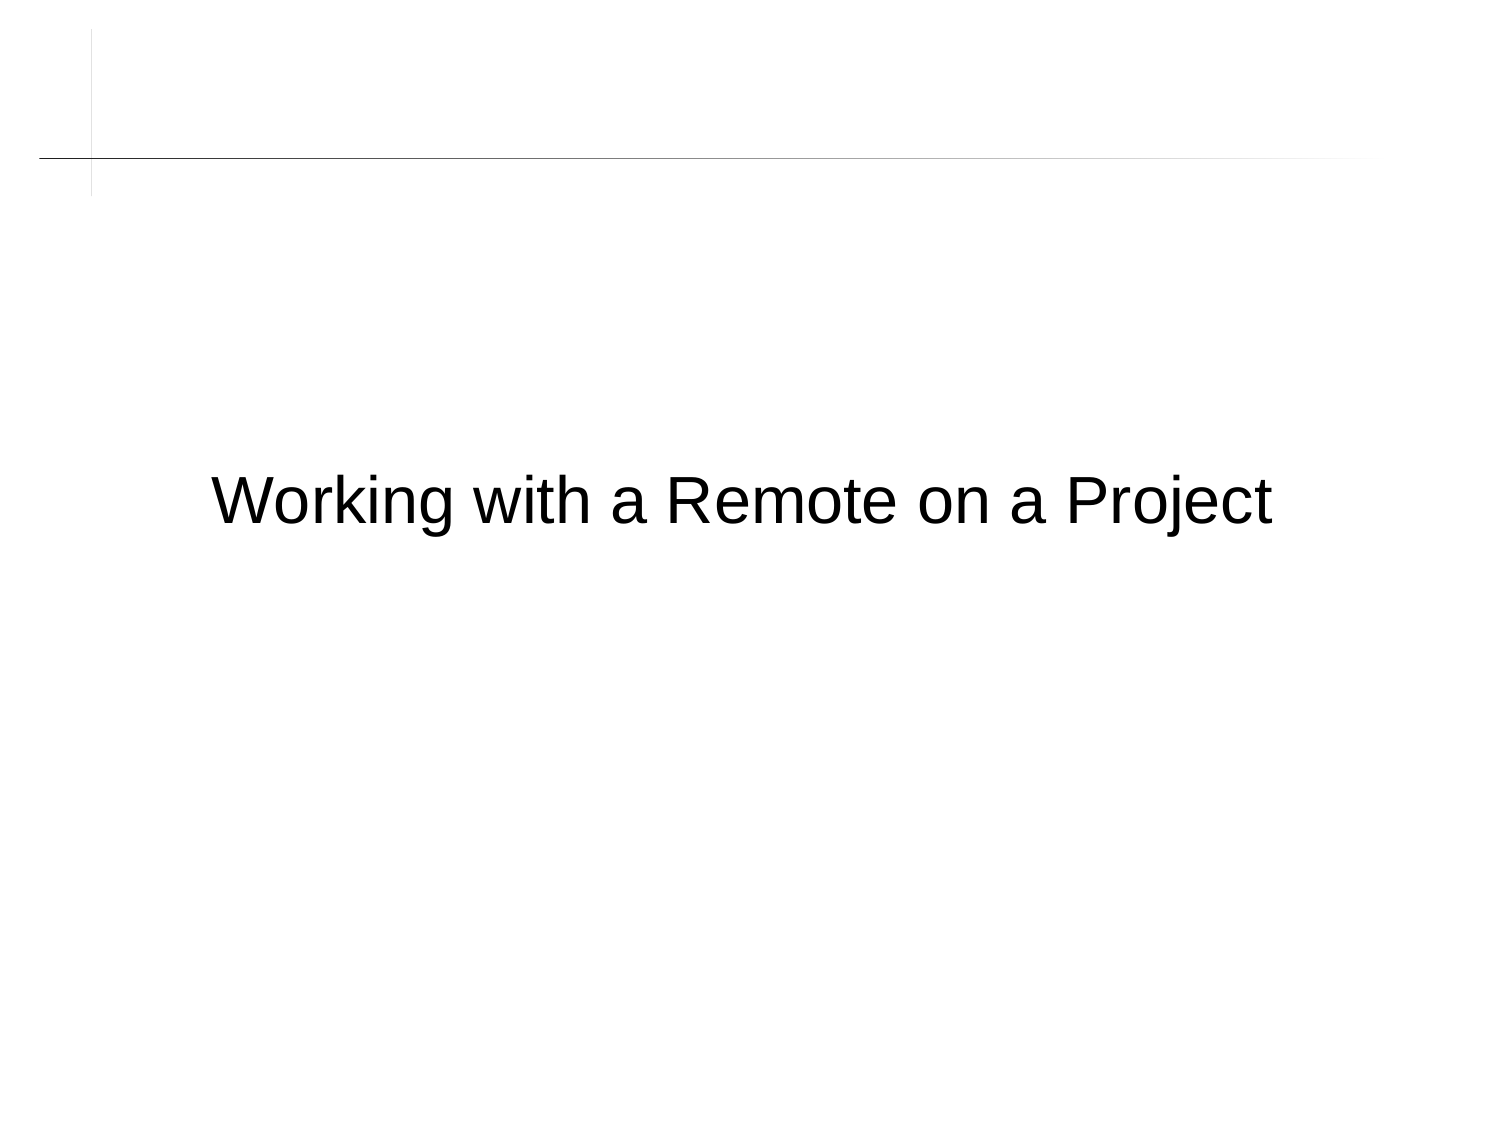

Working with a Remote on a Project